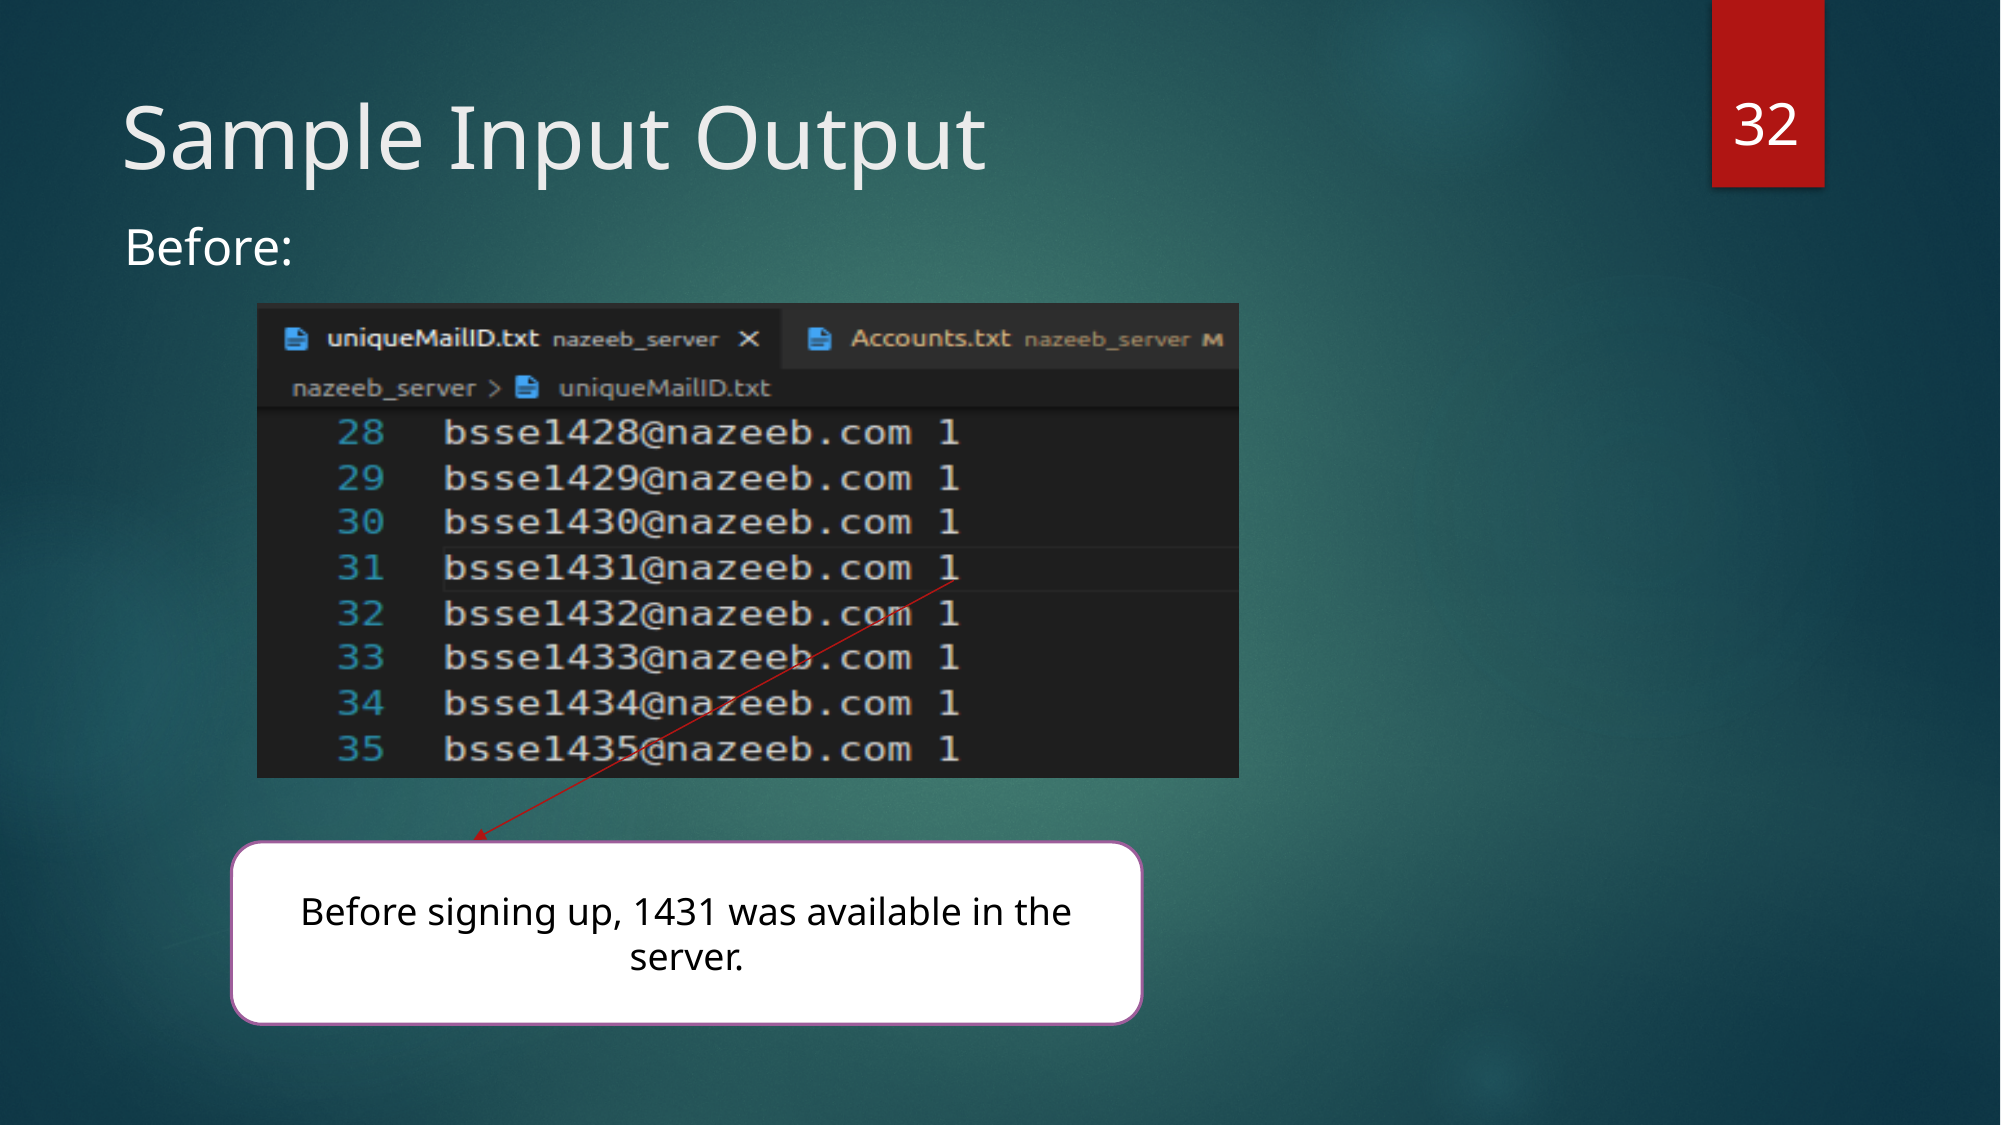

32
# Sample Input Output
Before:
Before signing up, 1431 was available in the server.